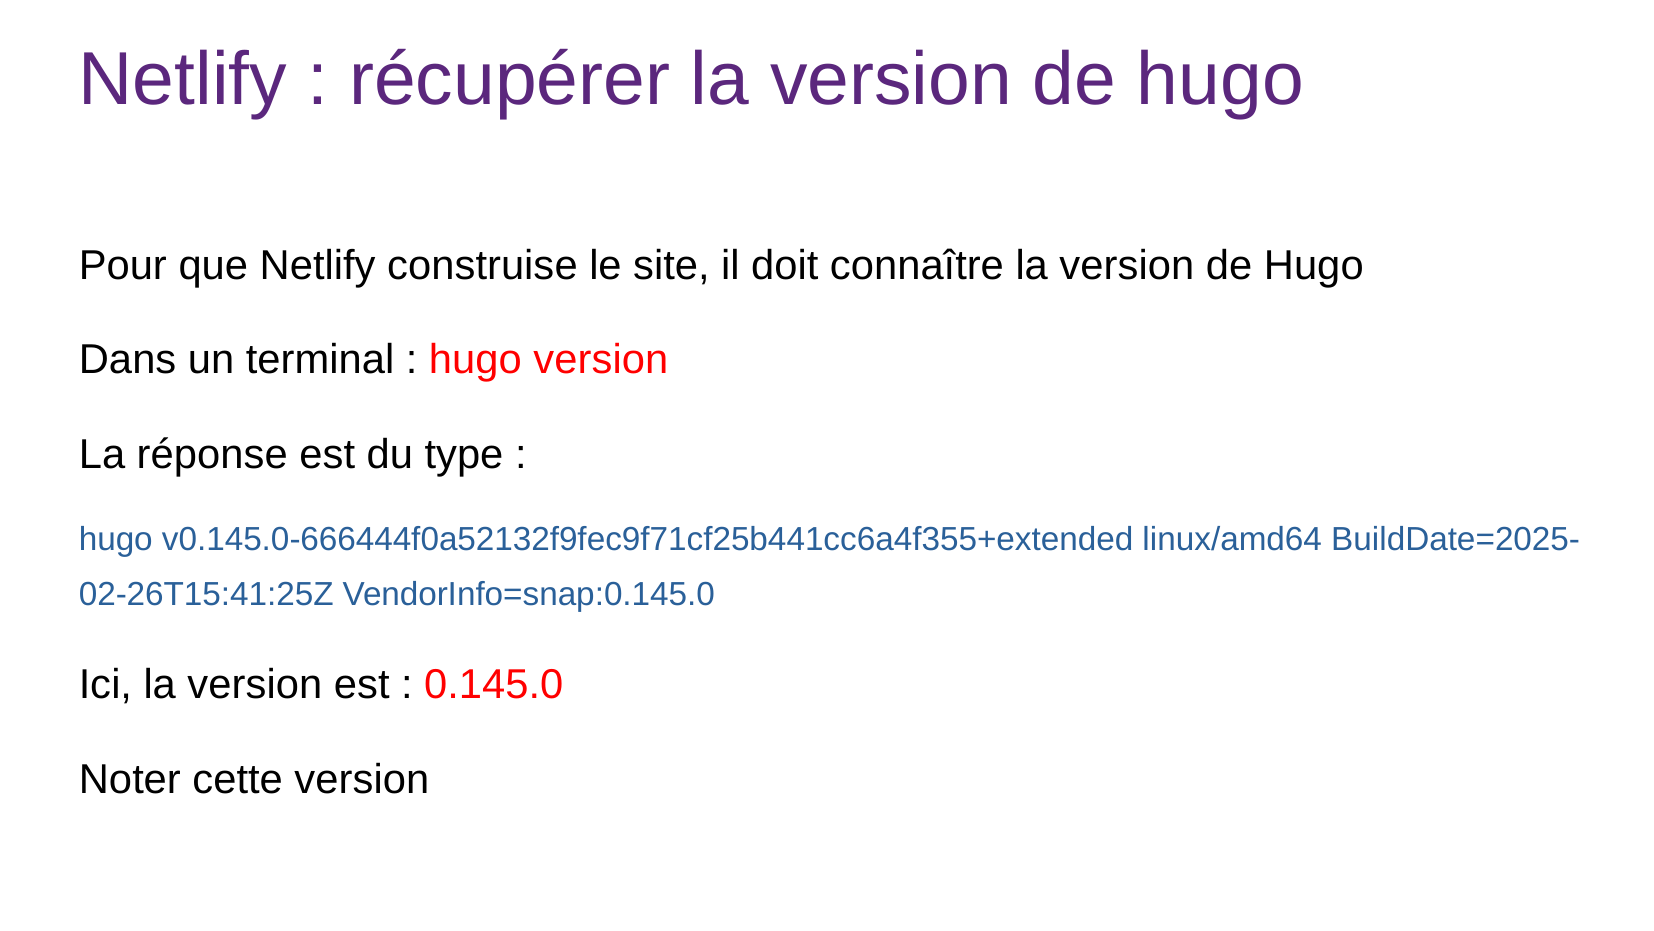

# Netlify : récupérer la version de hugo
Pour que Netlify construise le site, il doit connaître la version de Hugo
Dans un terminal : hugo version
La réponse est du type :
hugo v0.145.0-666444f0a52132f9fec9f71cf25b441cc6a4f355+extended linux/amd64 BuildDate=2025-02-26T15:41:25Z VendorInfo=snap:0.145.0
Ici, la version est : 0.145.0
Noter cette version